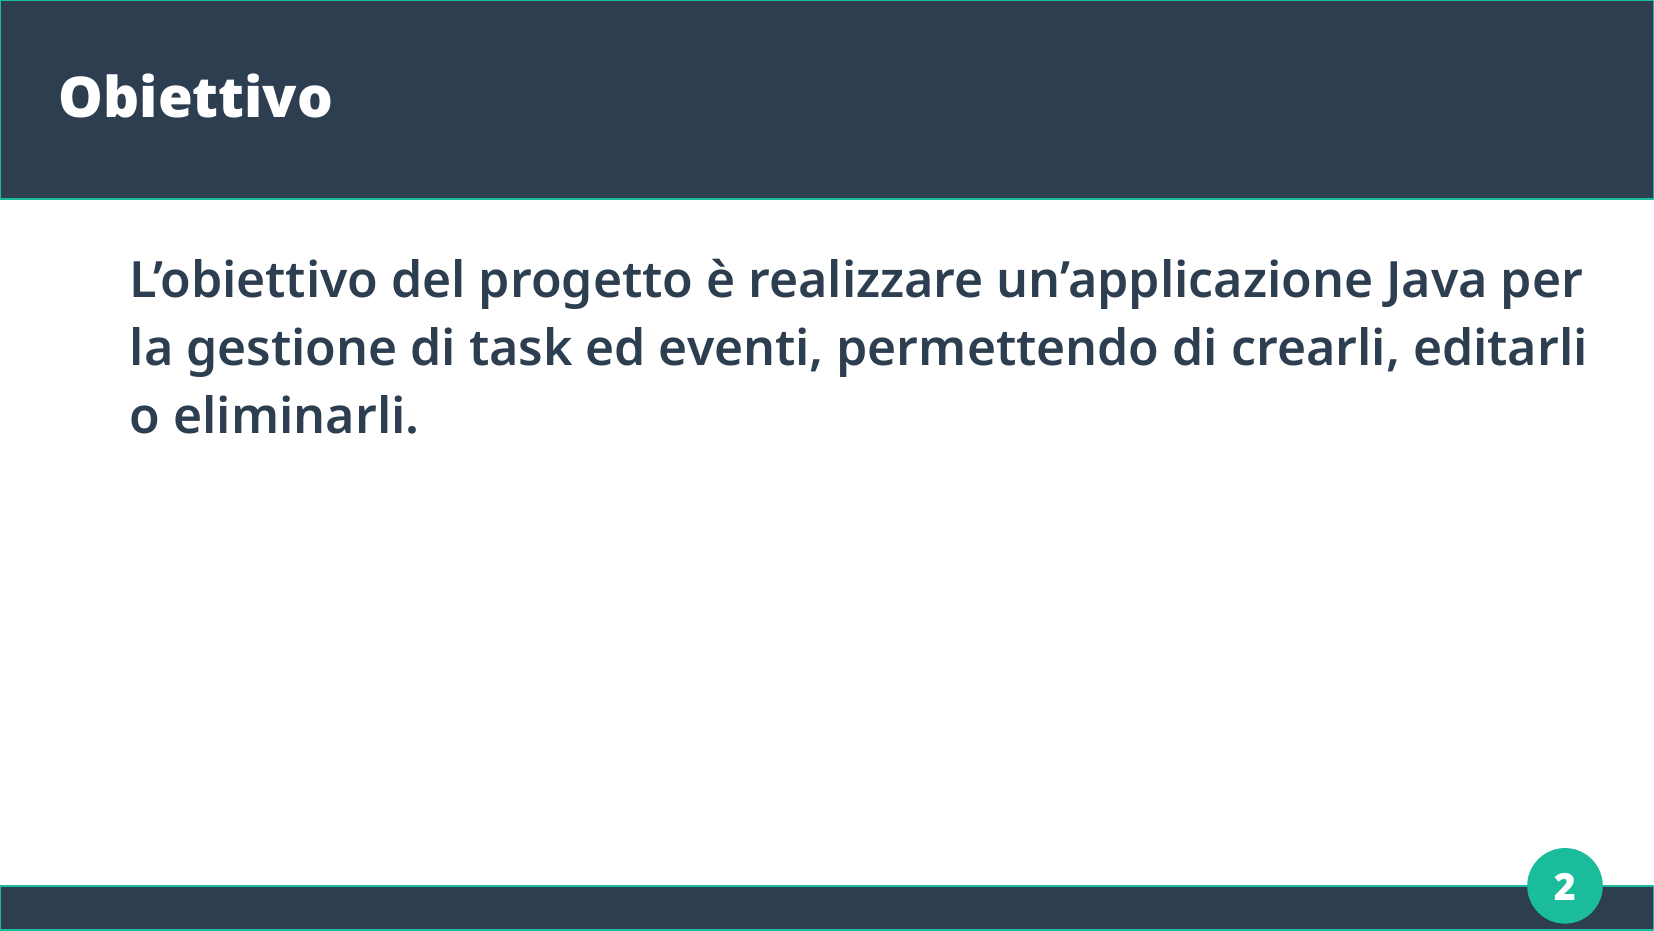

# Obiettivo
L’obiettivo del progetto è realizzare un’applicazione Java per la gestione di task ed eventi, permettendo di crearli, editarli o eliminarli.
2